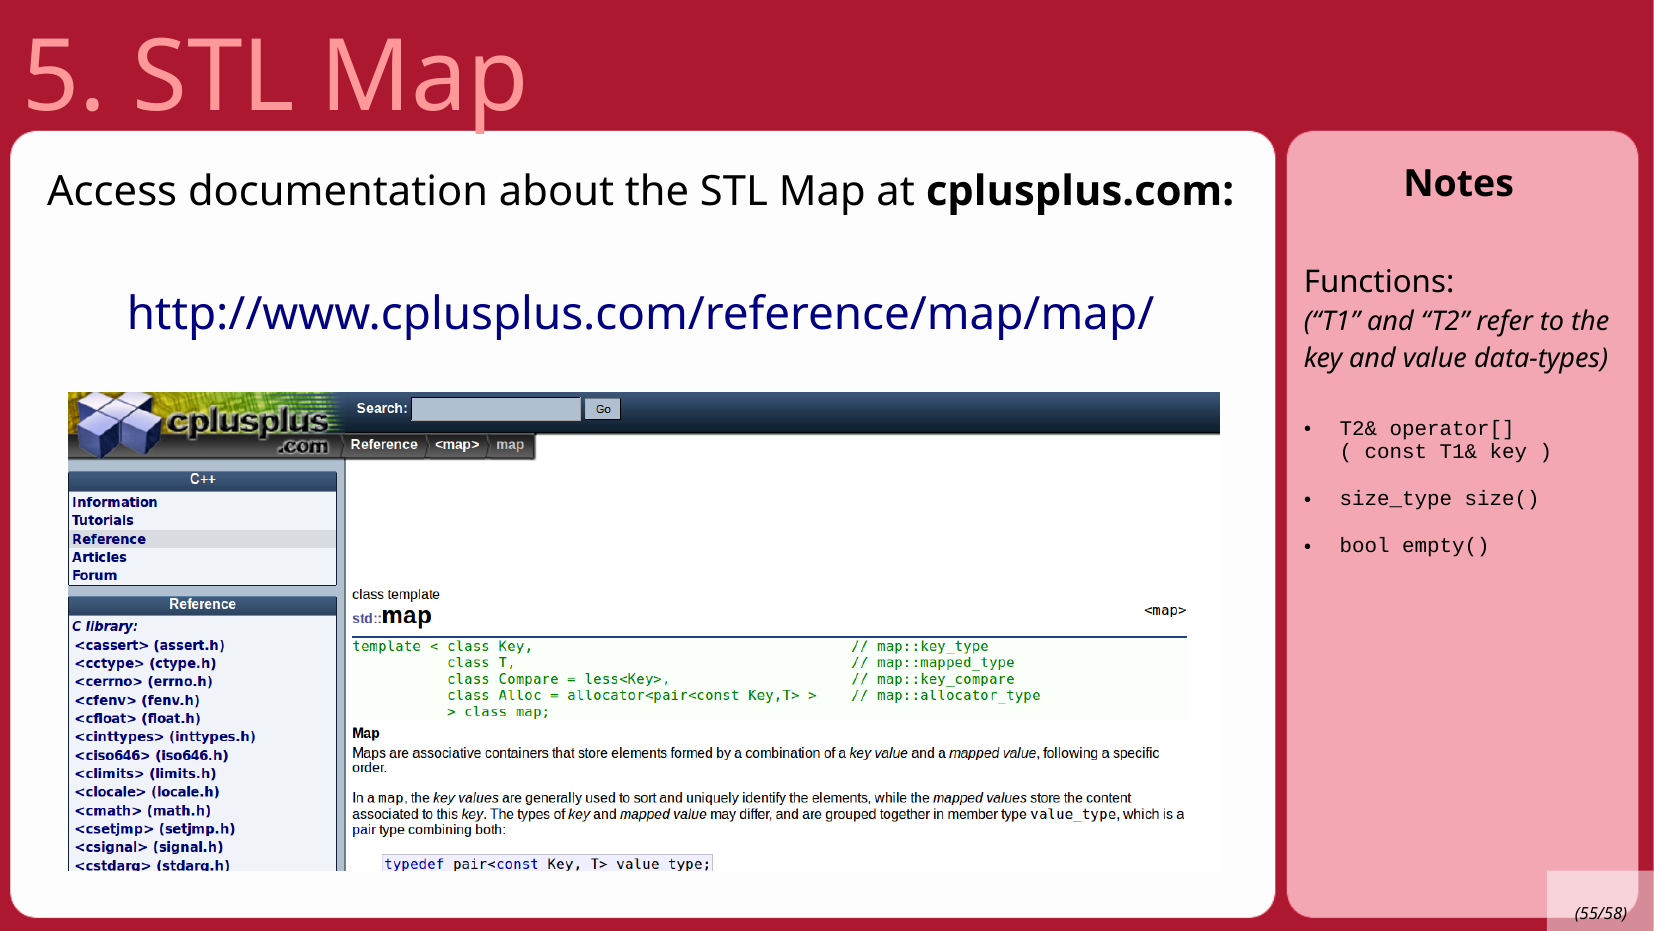

# 5. STL Map
Notes
Functions:
(“T1” and “T2” refer to the key and value data-types)
T2& operator[]
( const T1& key )
size_type size()
bool empty()
Access documentation about the STL Map at cplusplus.com:
http://www.cplusplus.com/reference/map/map/